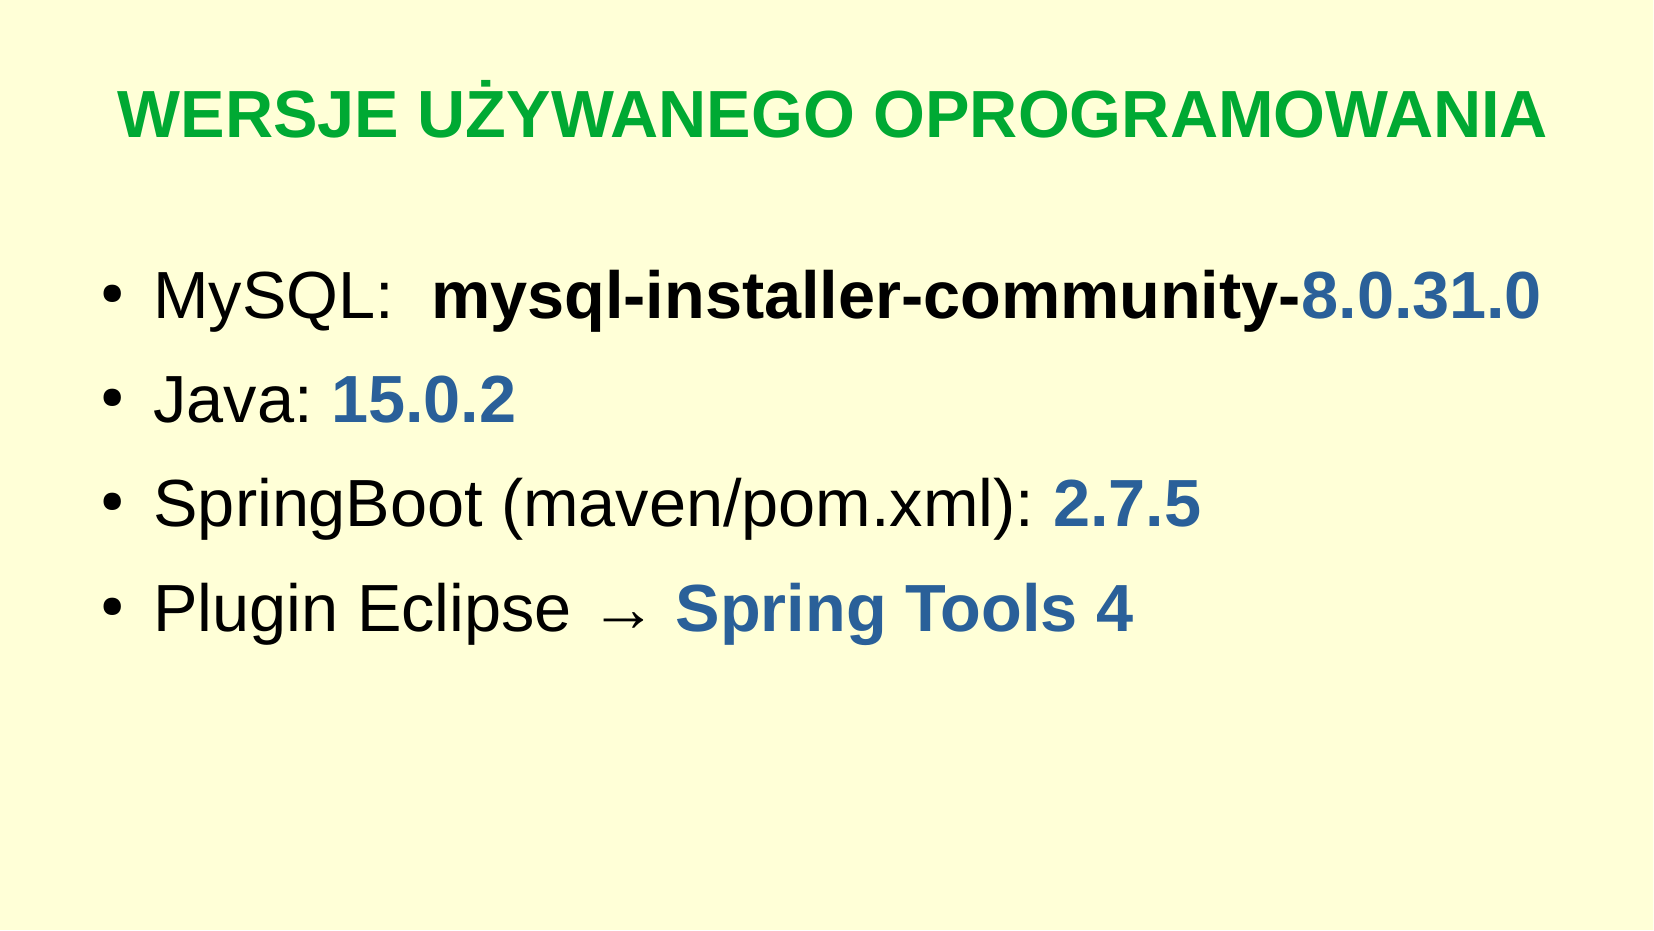

# WERSJE UŻYWANEGO OPROGRAMOWANIA
MySQL: mysql-installer-community-8.0.31.0
Java: 15.0.2
SpringBoot (maven/pom.xml): 2.7.5
Plugin Eclipse → Spring Tools 4